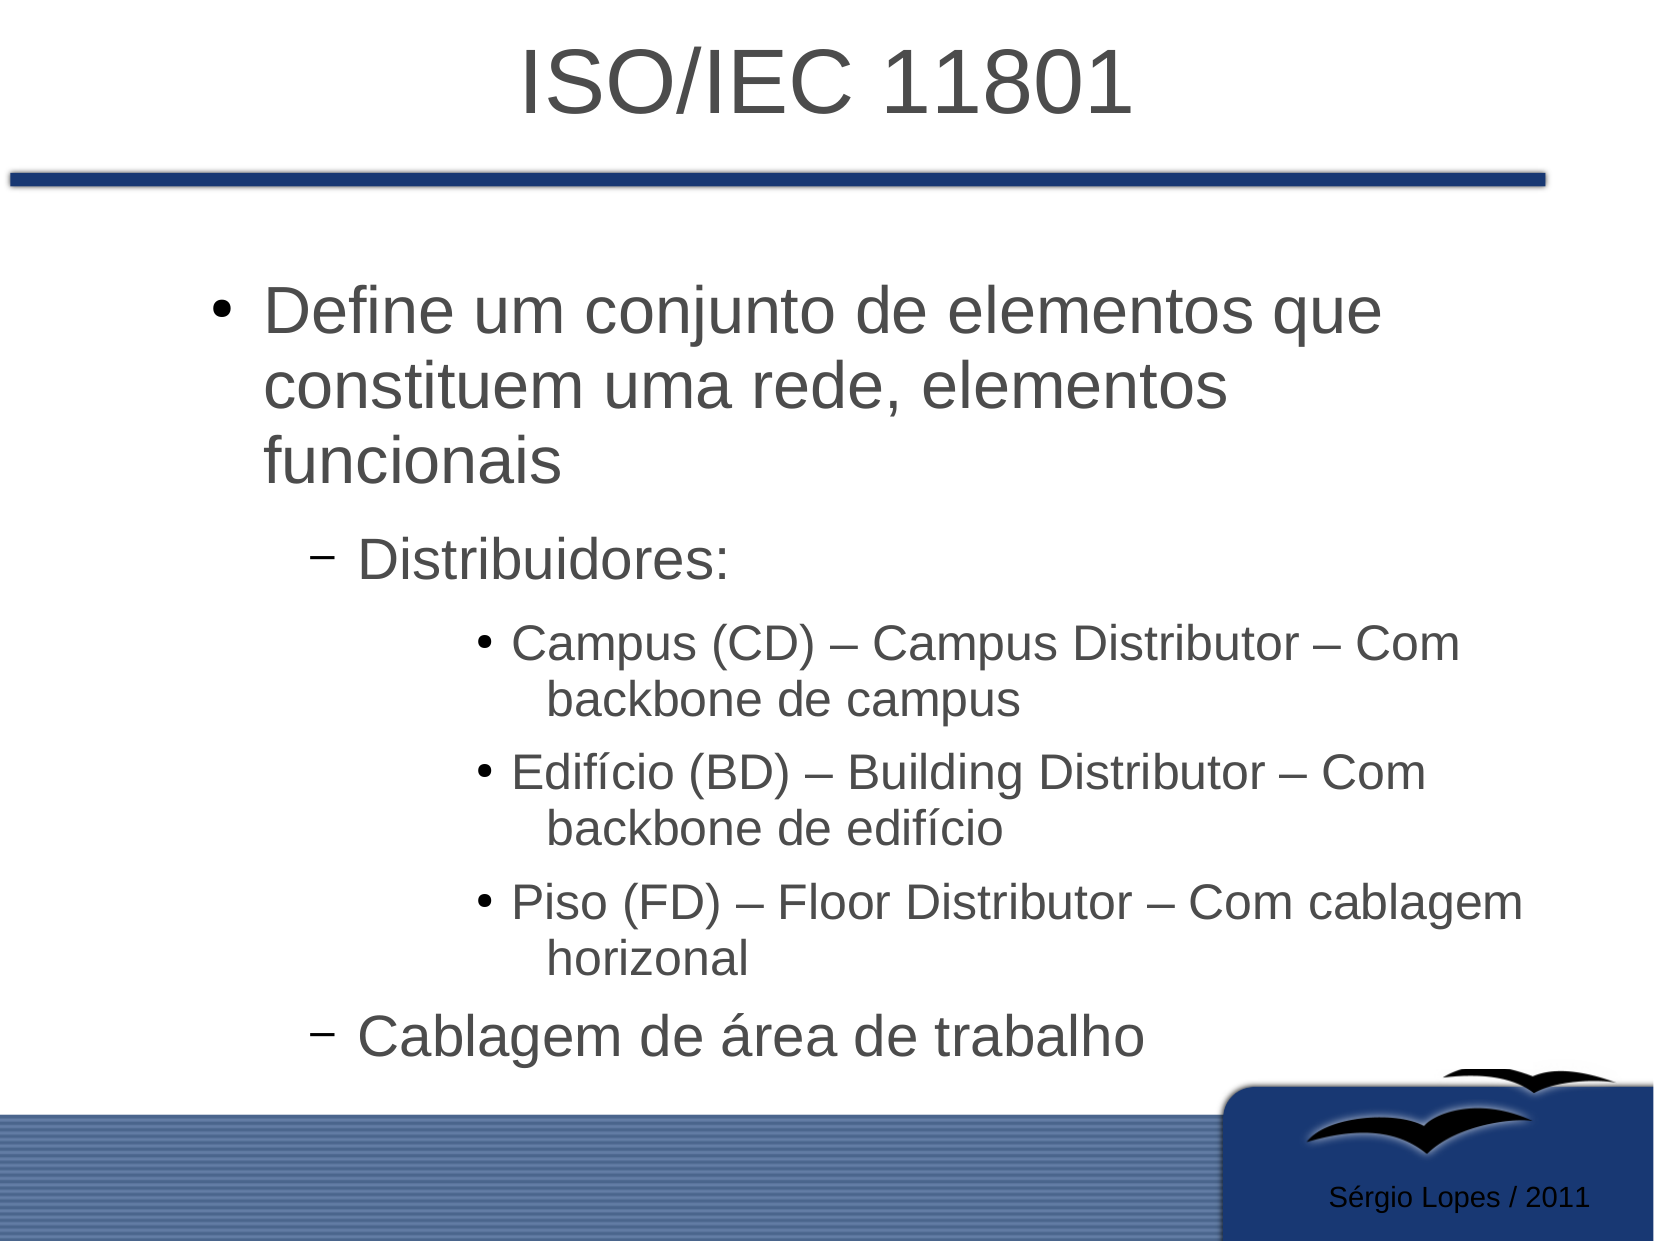

# ISO/IEC 11801
Define um conjunto de elementos que constituem uma rede, elementos funcionais
Distribuidores:
Campus (CD) – Campus Distributor – Com backbone de campus
Edifício (BD) – Building Distributor – Com backbone de edifício
Piso (FD) – Floor Distributor – Com cablagem horizonal
Cablagem de área de trabalho
Sérgio Lopes / 2011